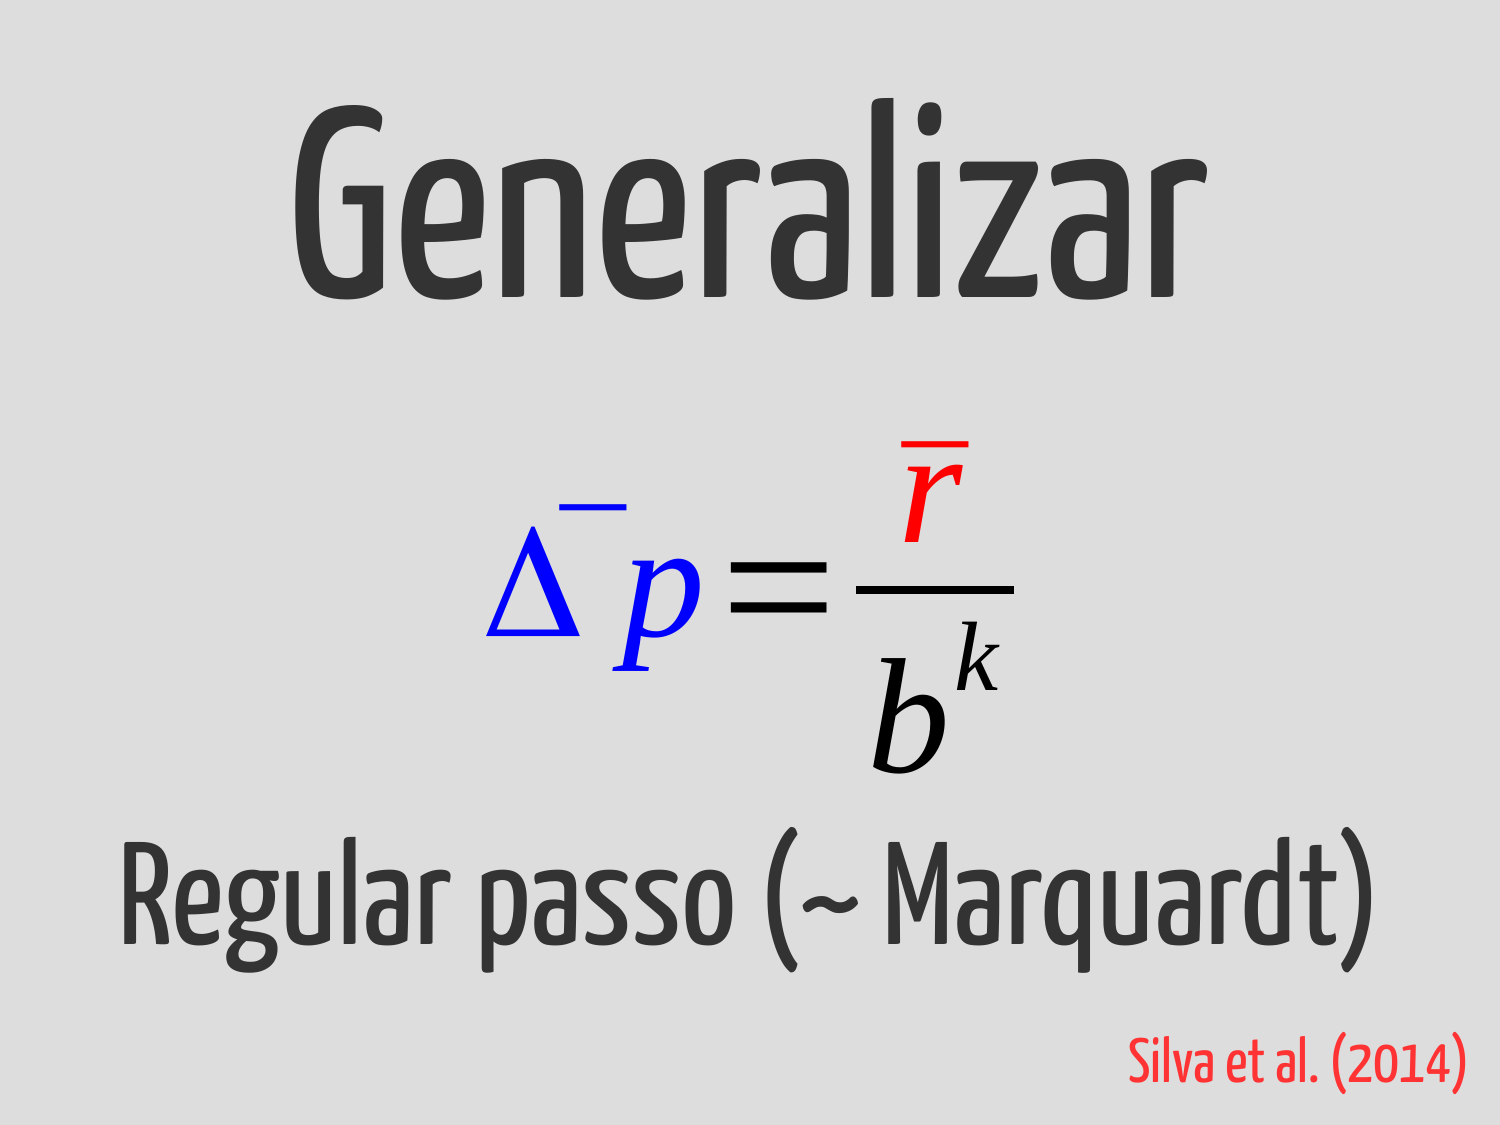

# Generalizar
Regular passo (~ Marquardt)
Silva et al. (2014)